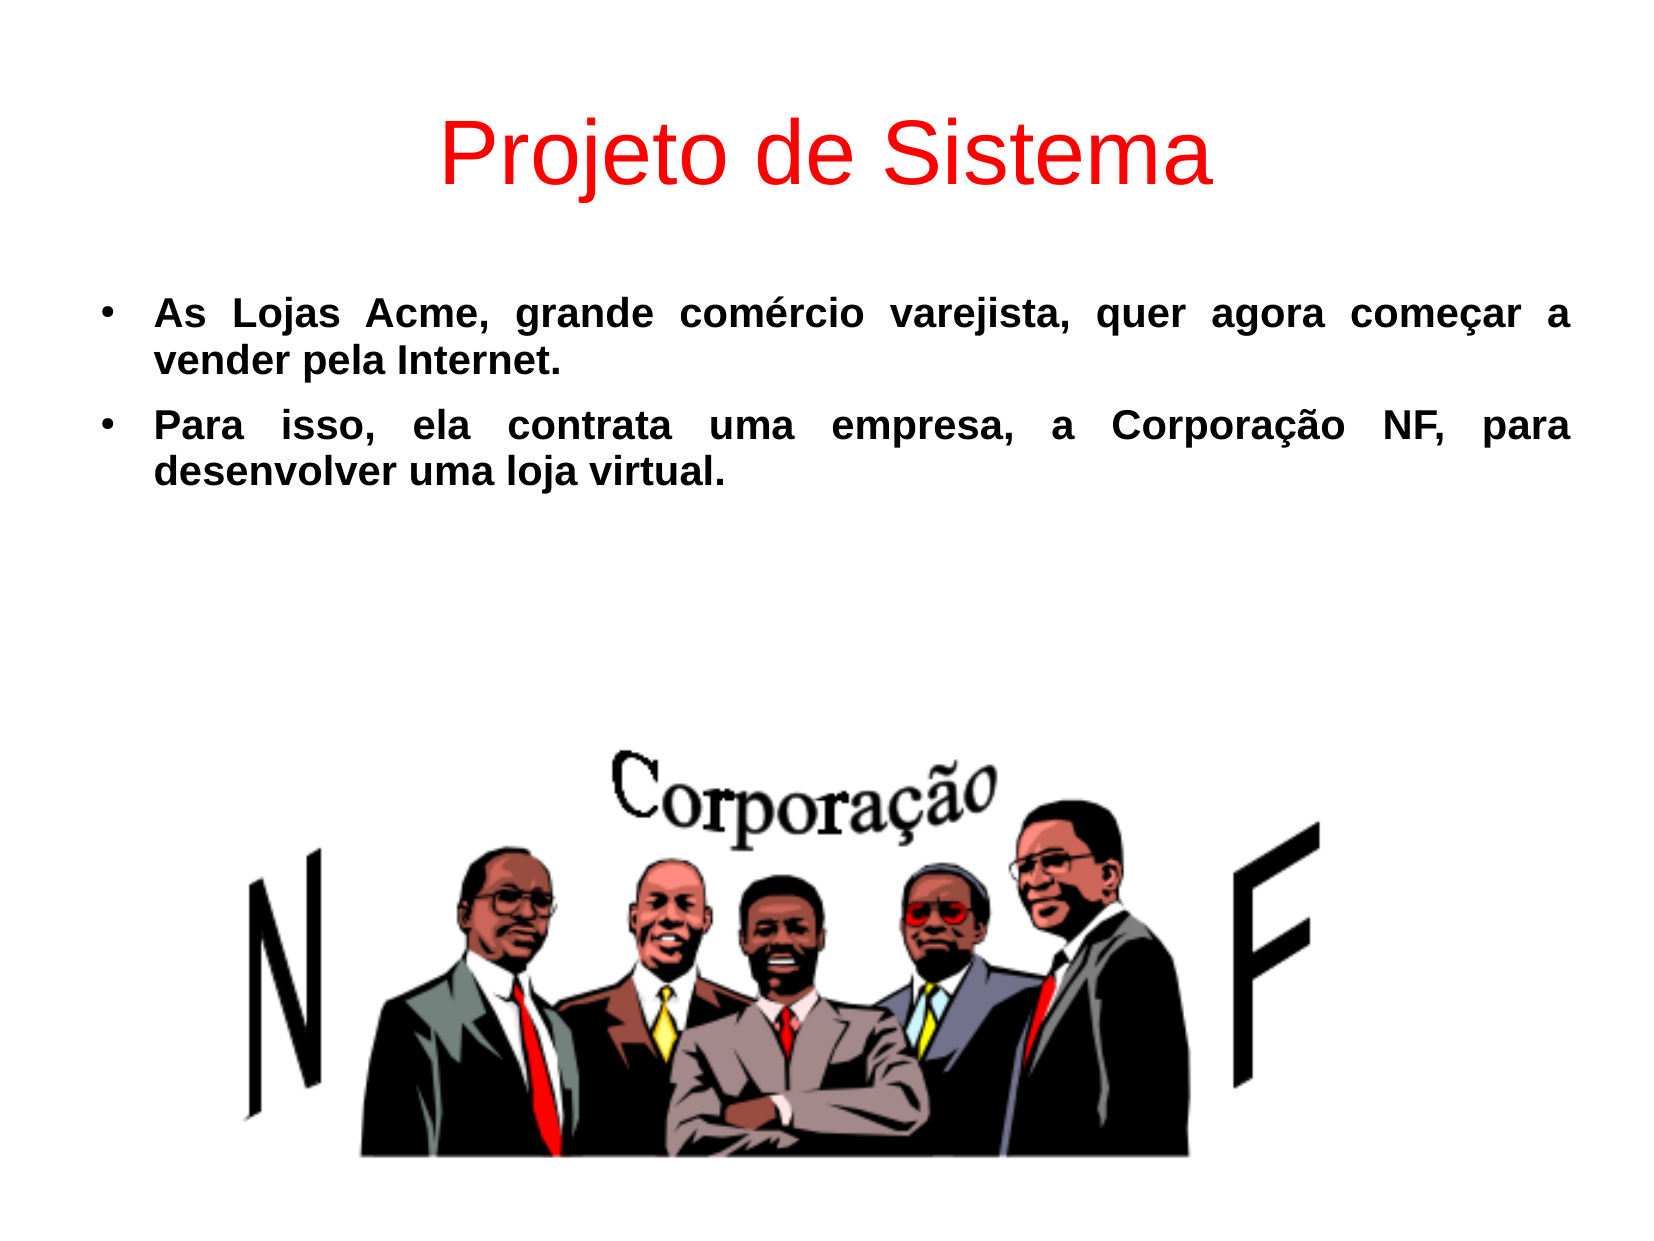

# Projeto de Sistema
As Lojas Acme, grande comércio varejista, quer agora começar a vender pela Internet.
Para isso, ela contrata uma empresa, a Corporação NF, para desenvolver uma loja virtual.